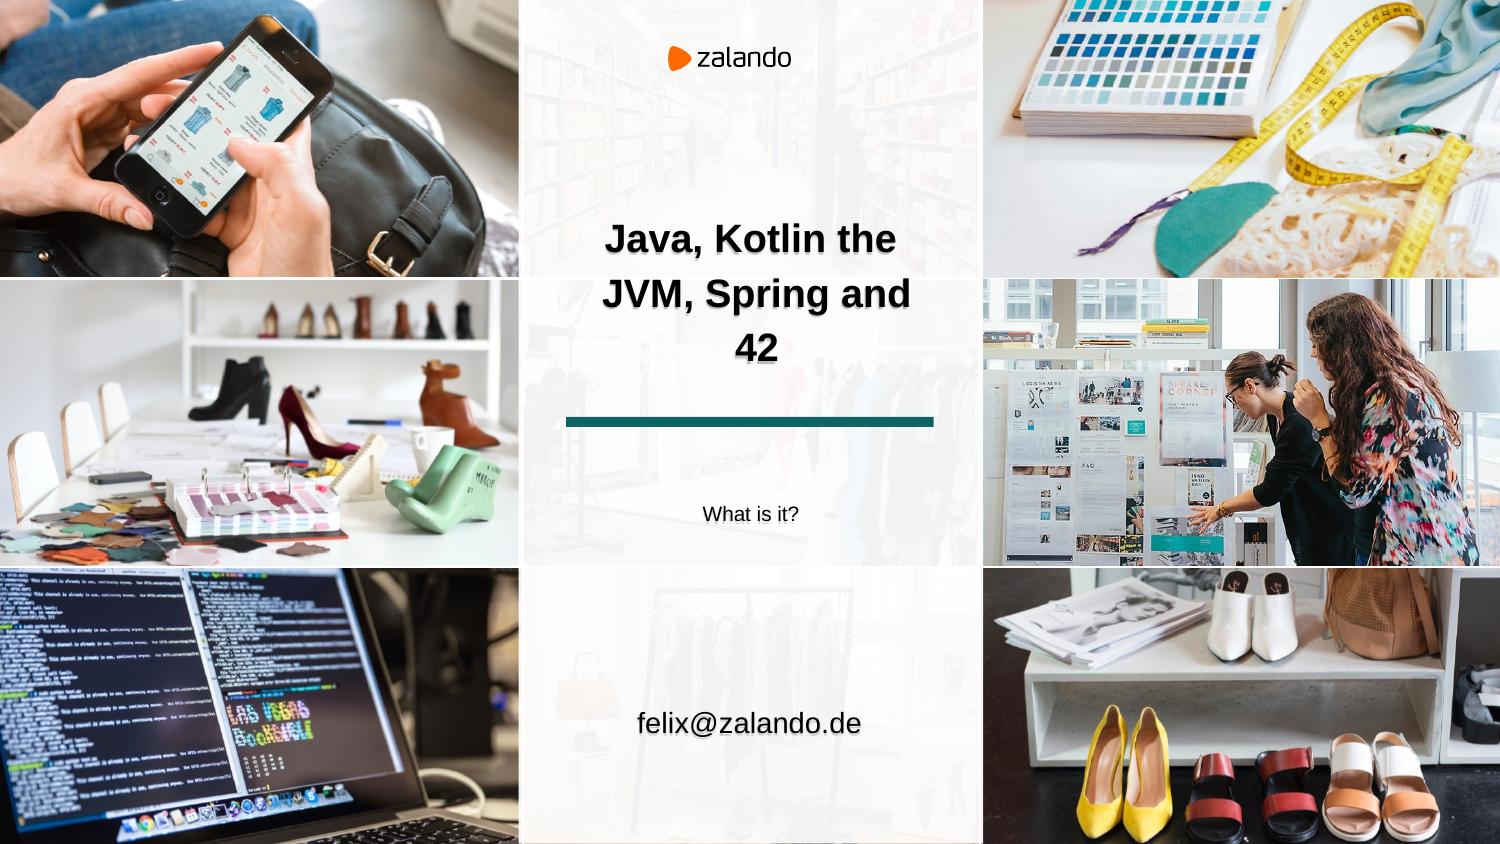

# Java, Kotlin the JVM, Spring and 42
What is it?
felix@zalando.de